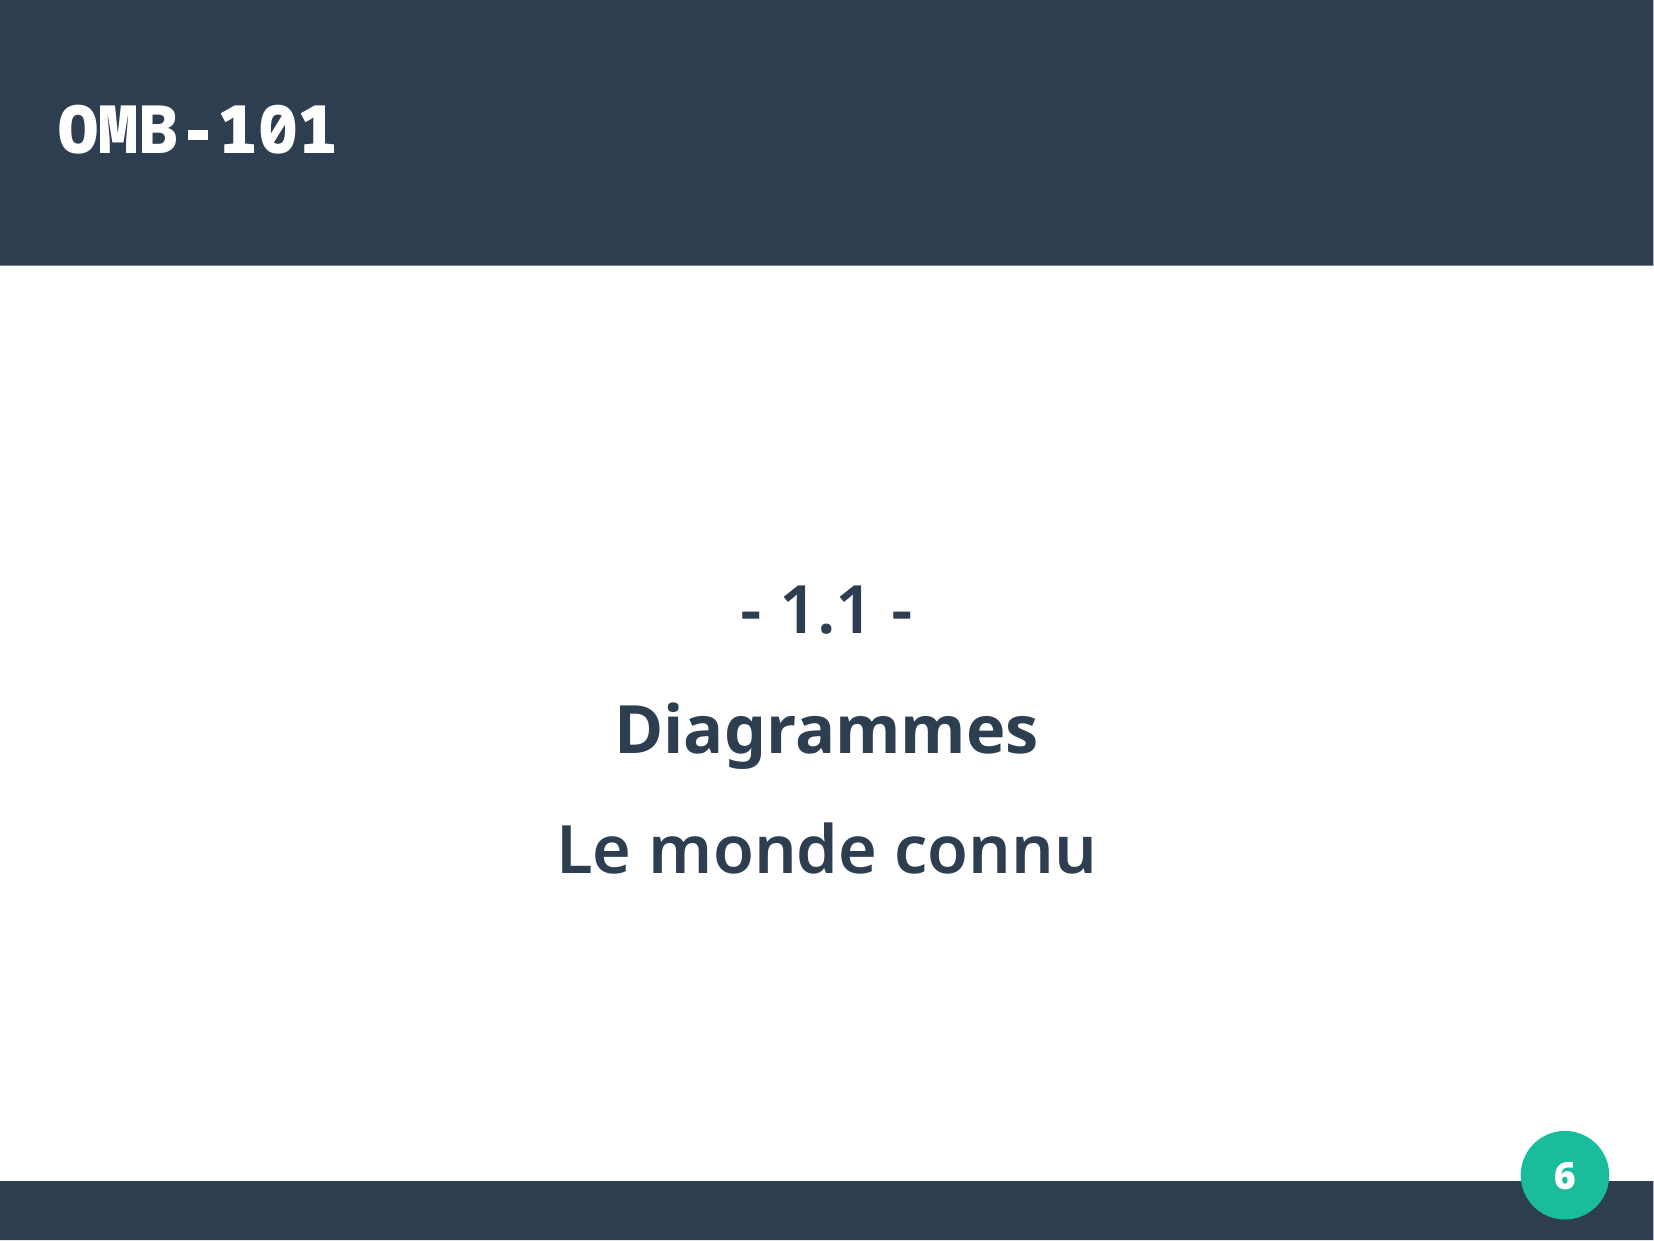

# OMB-101
- 1.1 -
Diagrammes
Le monde connu
6